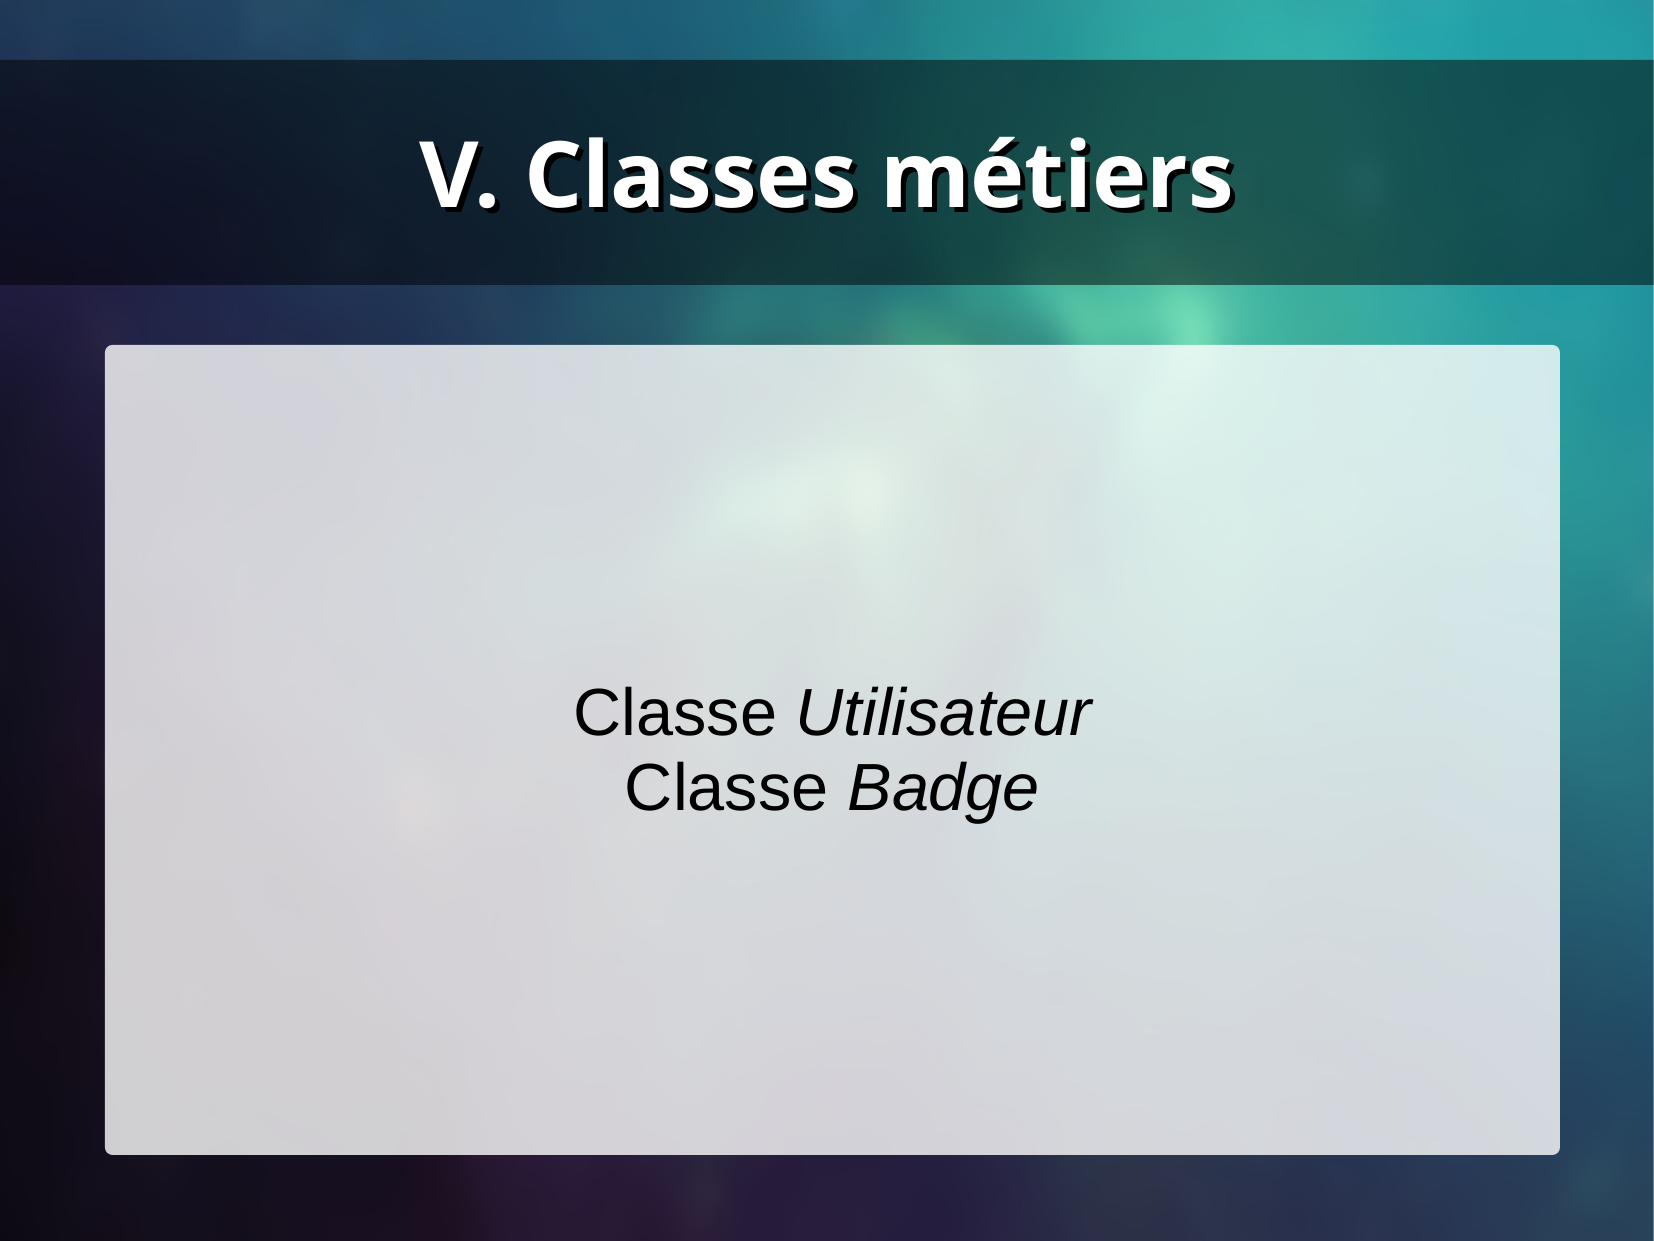

# V. Classes métiers
Classe Utilisateur
Classe Badge